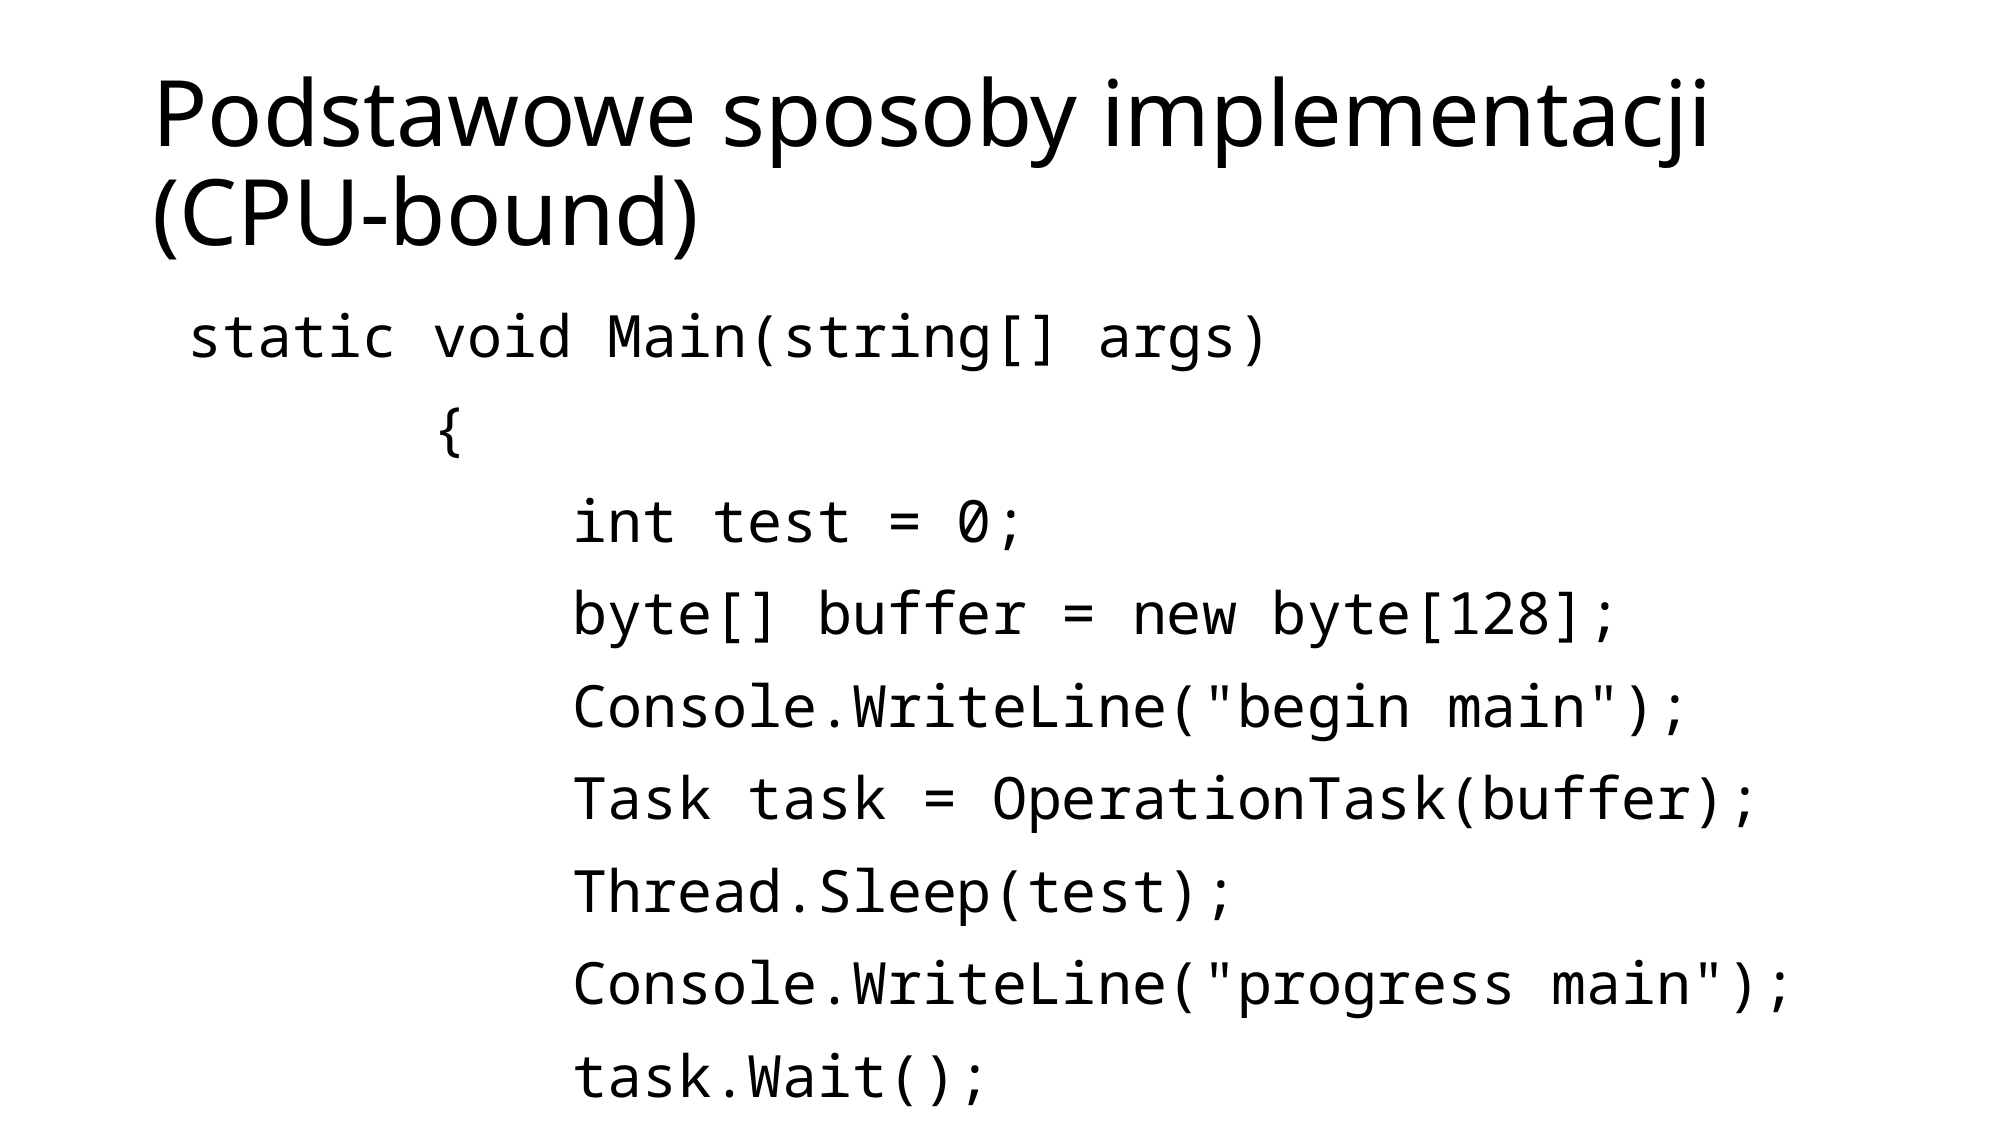

# Podstawowe sposoby implementacji (CPU-bound)
 static void Main(string[] args)
 {
 int test = 0;
 byte[] buffer = new byte[128];
 Console.WriteLine("begin main");
 Task task = OperationTask(buffer);
 Thread.Sleep(test);
 Console.WriteLine("progress main");
 task.Wait();
 Console.WriteLine("end main");
 }